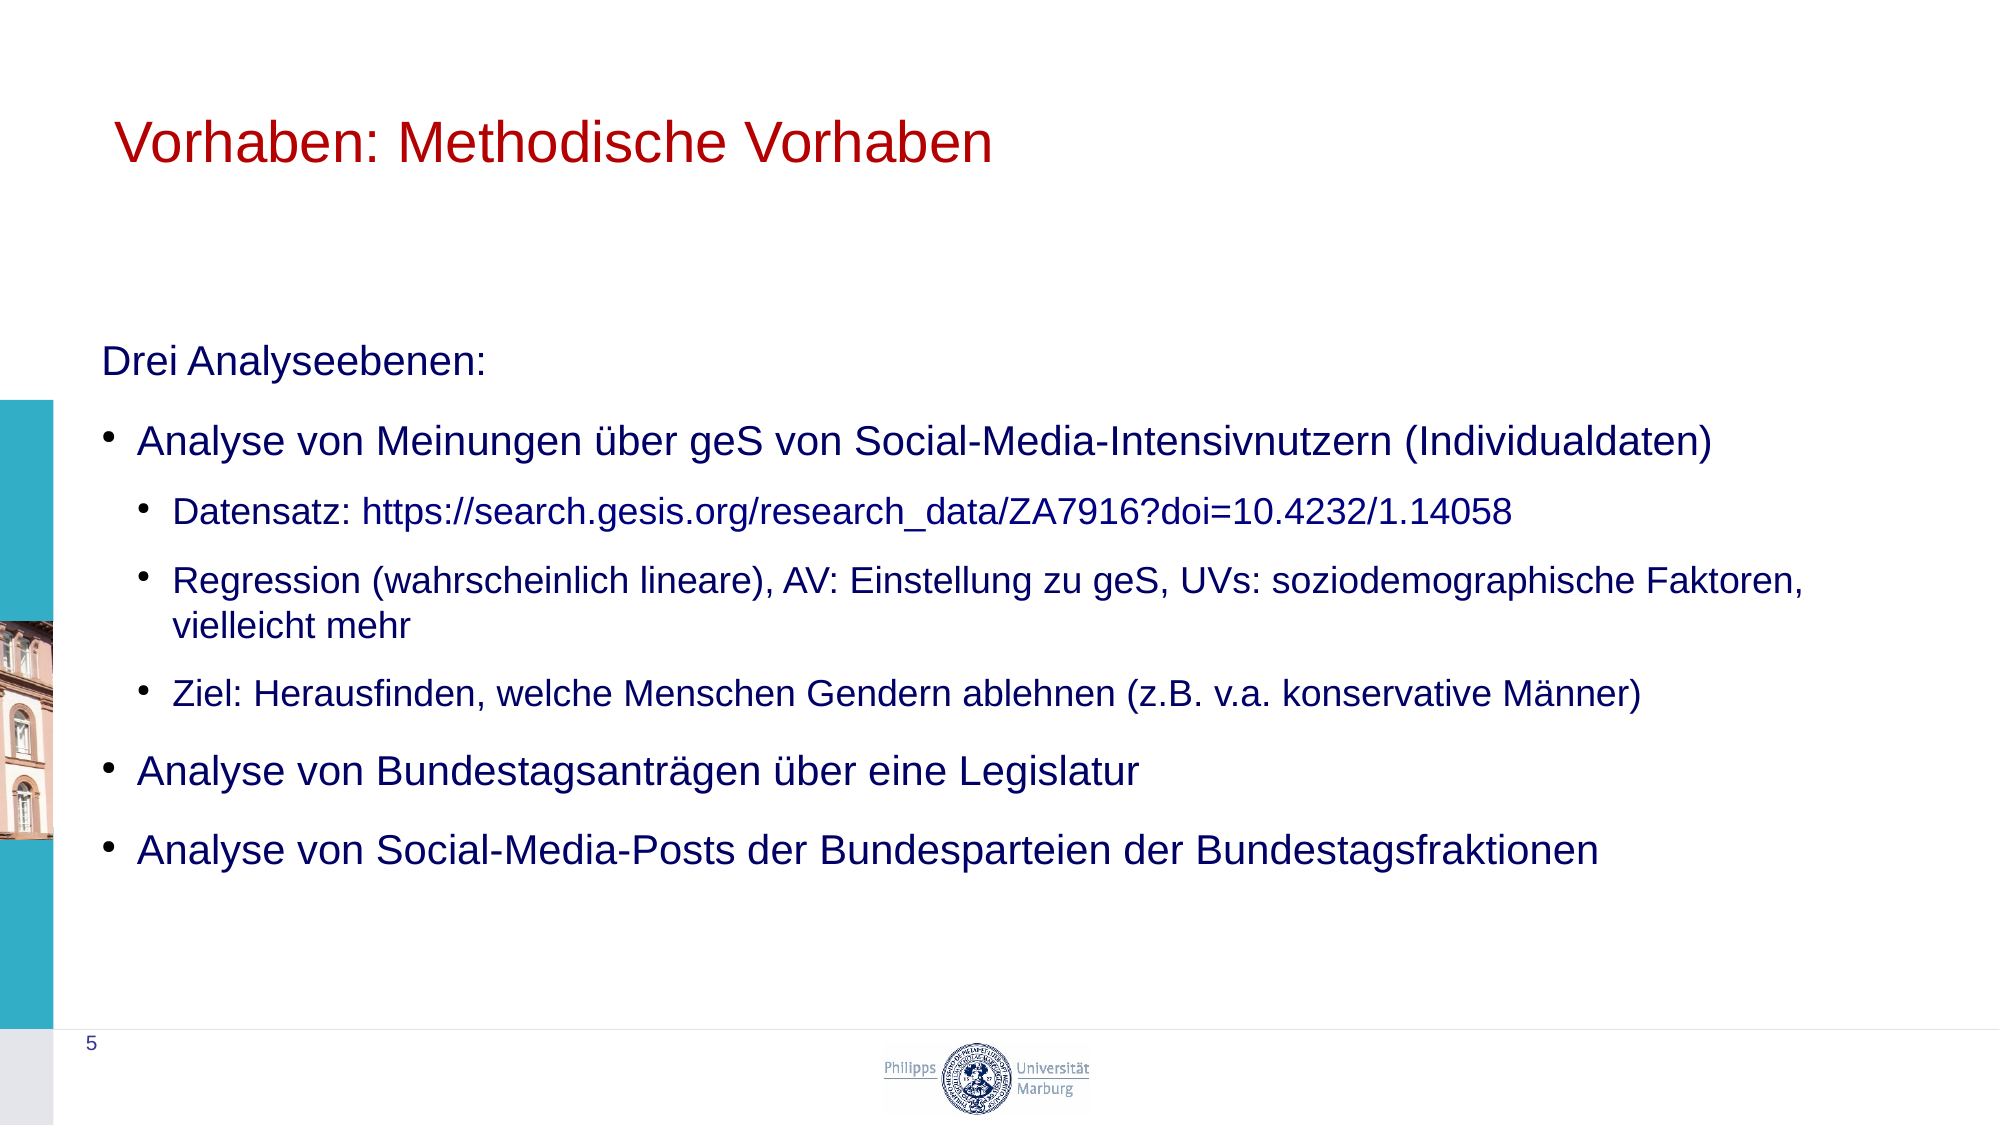

# Vorhaben: Methodische Vorhaben
Drei Analyseebenen:
Analyse von Meinungen über geS von Social-Media-Intensivnutzern (Individualdaten)
Datensatz: https://search.gesis.org/research_data/ZA7916?doi=10.4232/1.14058
Regression (wahrscheinlich lineare), AV: Einstellung zu geS, UVs: soziodemographische Faktoren, vielleicht mehr
Ziel: Herausfinden, welche Menschen Gendern ablehnen (z.B. v.a. konservative Männer)
Analyse von Bundestagsanträgen über eine Legislatur
Analyse von Social-Media-Posts der Bundesparteien der Bundestagsfraktionen